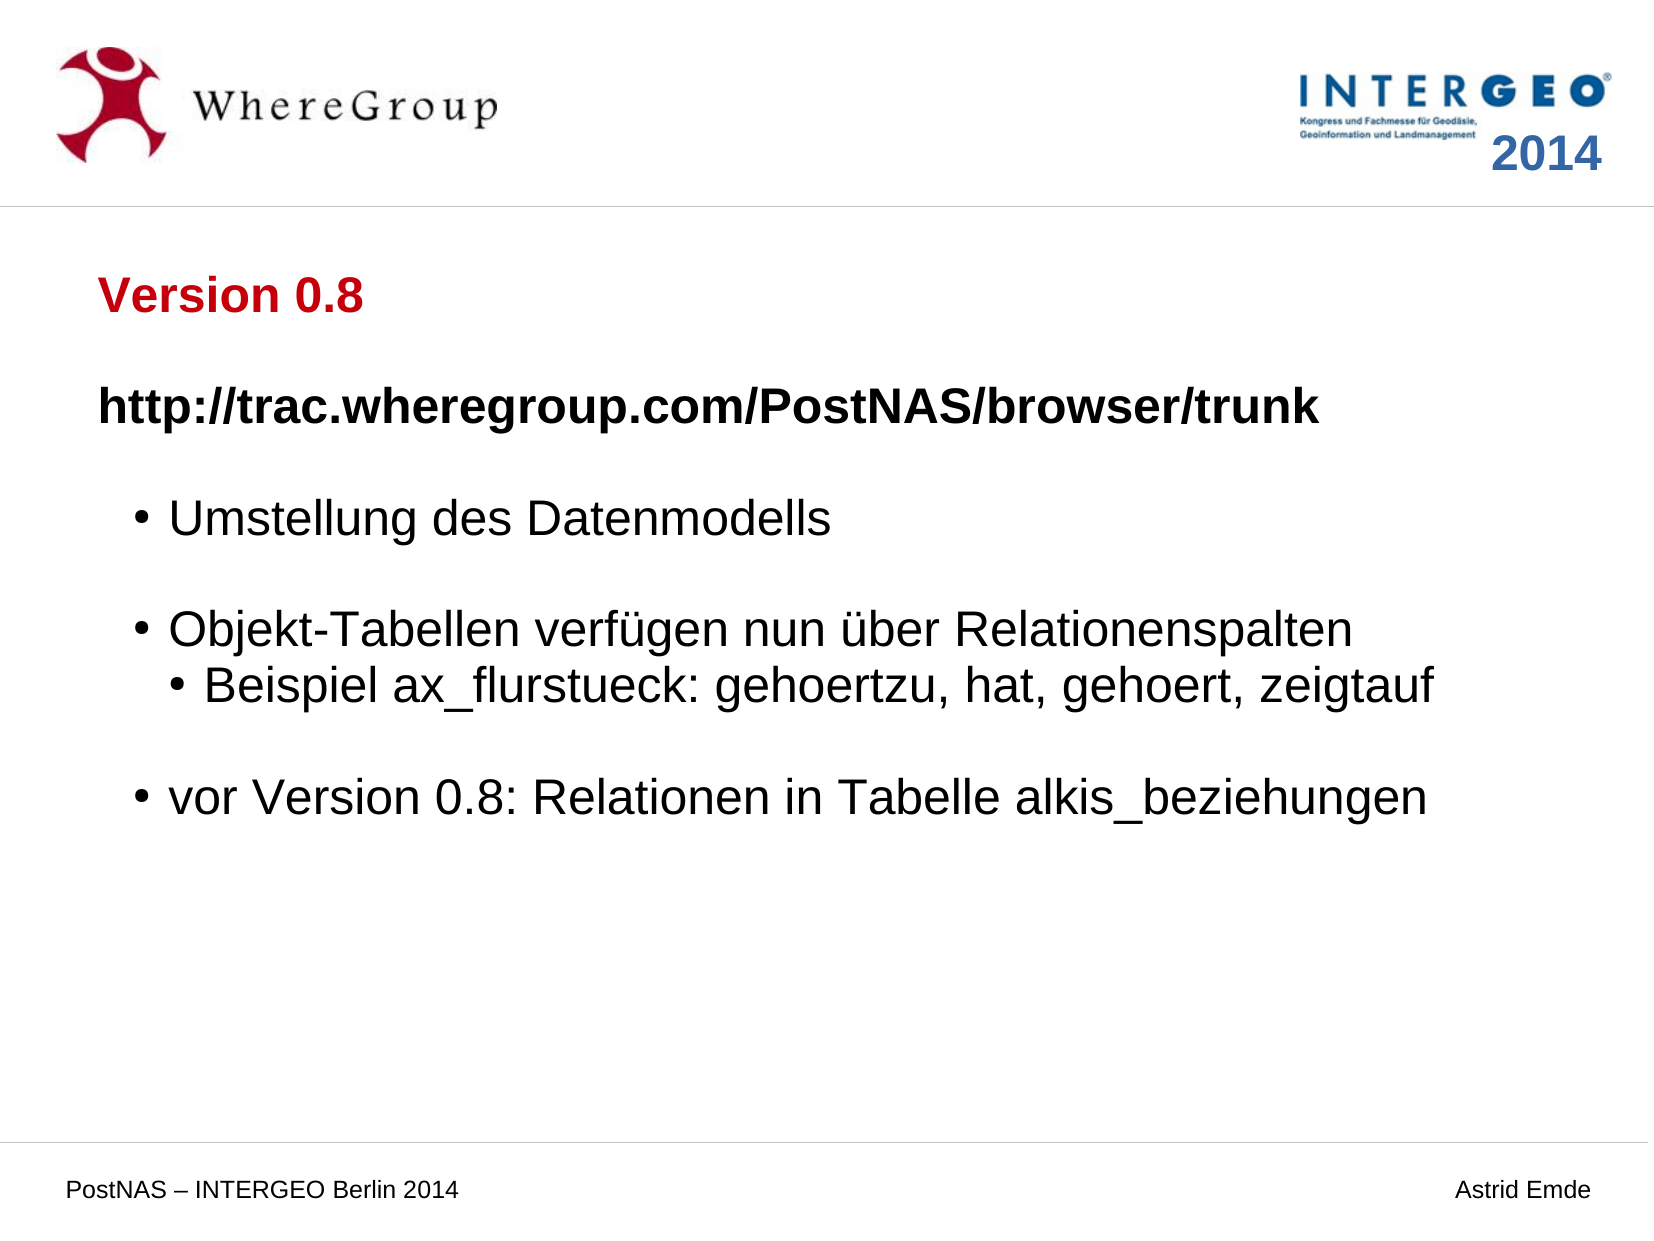

Version 0.8
http://trac.wheregroup.com/PostNAS/browser/trunk
Umstellung des Datenmodells
Objekt-Tabellen verfügen nun über Relationenspalten
Beispiel ax_flurstueck: gehoertzu, hat, gehoert, zeigtauf
vor Version 0.8: Relationen in Tabelle alkis_beziehungen